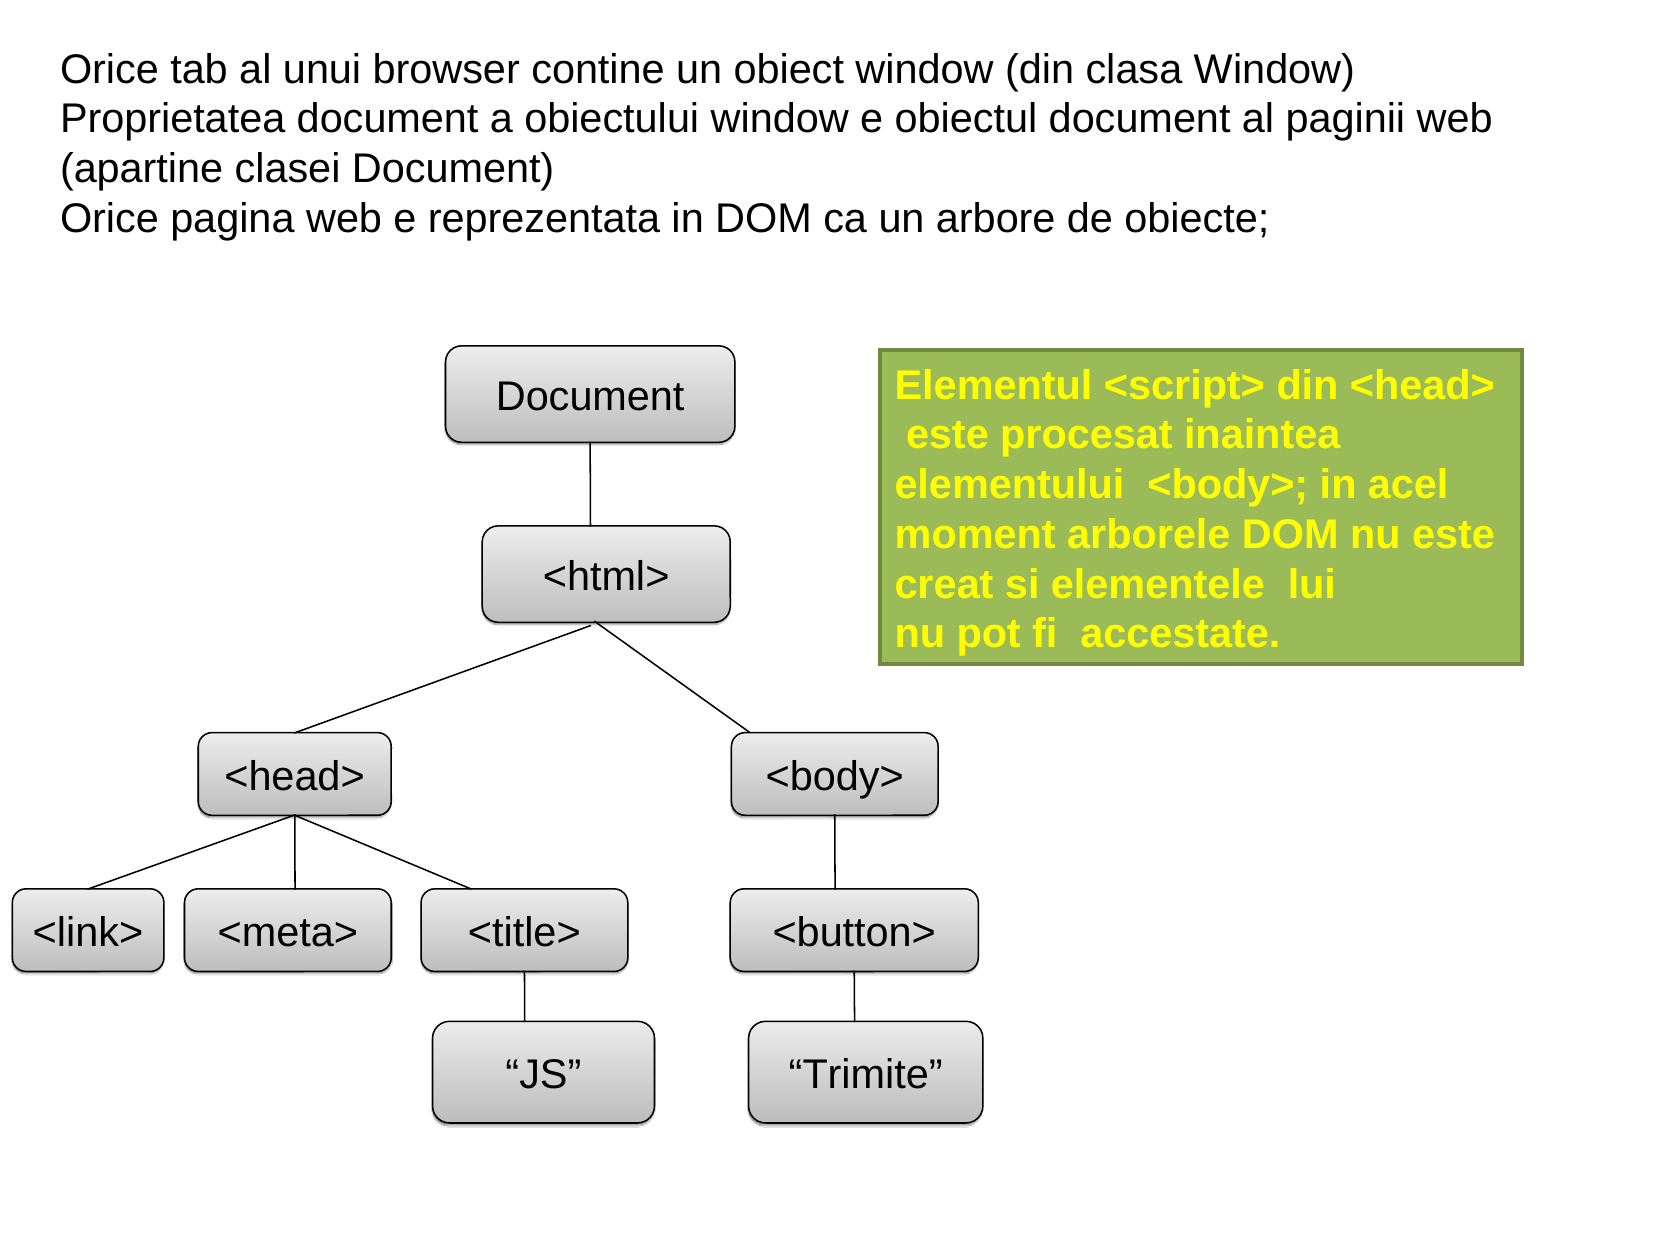

Orice tab al unui browser contine un obiect window (din clasa Window)
Proprietatea document a obiectului window e obiectul document al paginii web (apartine clasei Document)
Orice pagina web e reprezentata in DOM ca un arbore de obiecte;
Document
Elementul <script> din <head>
 este procesat inaintea
elementului <body>; in acel
moment arborele DOM nu este
creat si elementele lui
nu pot fi accestate.
<html>
<head>
<body>
<link>
<meta>
<title>
<button>
“JS”
“Trimite”